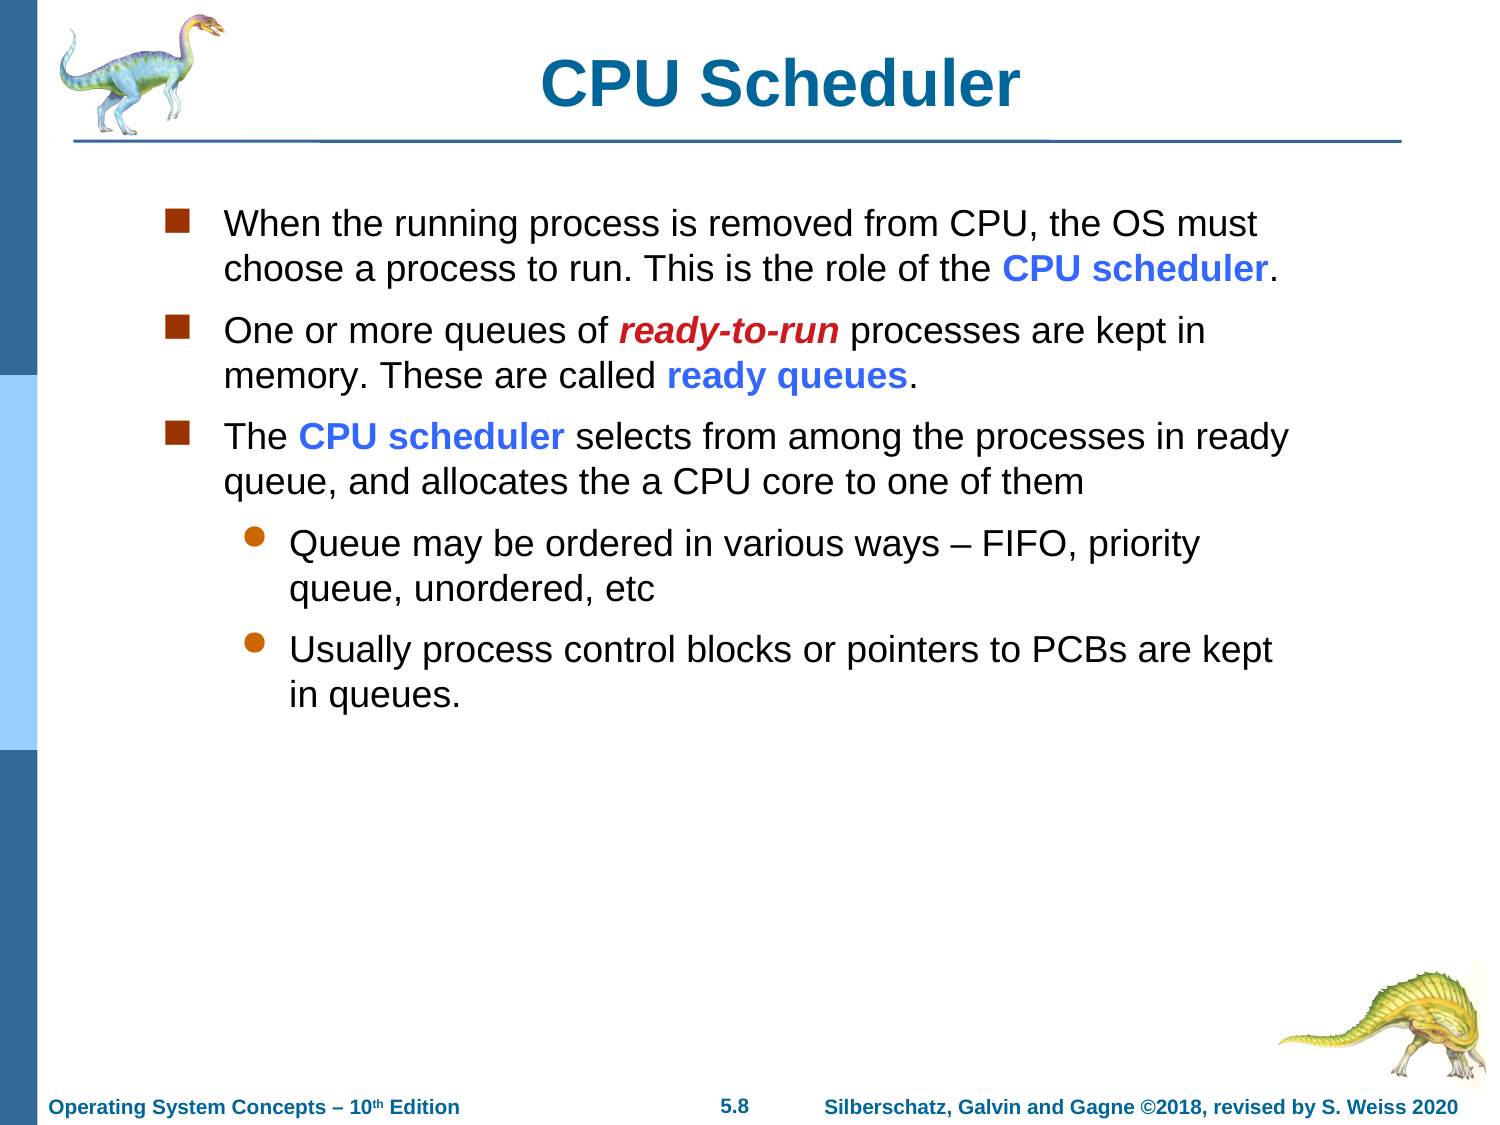

CPU Scheduler
When the running process is removed from CPU, the OS must choose a process to run. This is the role of the CPU scheduler.
One or more queues of ready-to-run processes are kept in memory. These are called ready queues.
The CPU scheduler selects from among the processes in ready queue, and allocates the a CPU core to one of them
Queue may be ordered in various ways – FIFO, priority queue, unordered, etc
Usually process control blocks or pointers to PCBs are kept in queues.